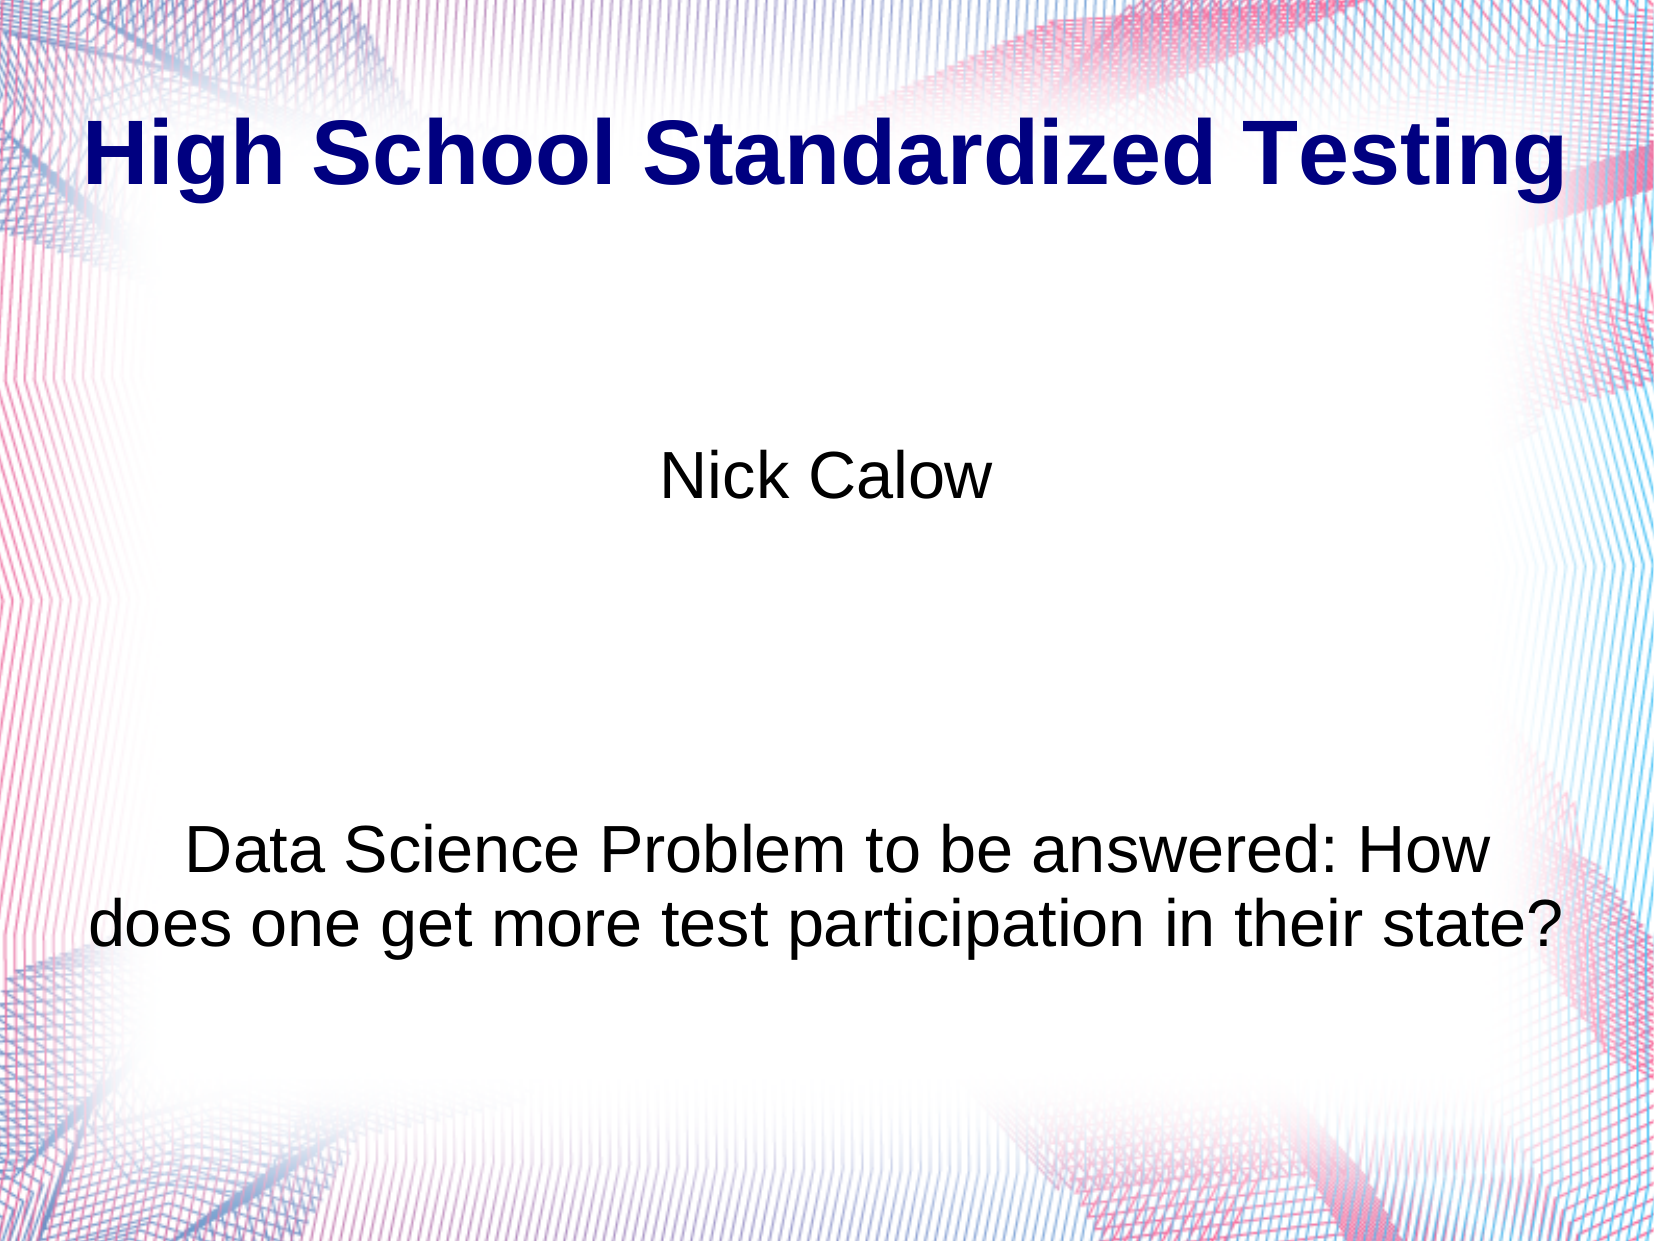

# High School Standardized Testing
Nick Calow
Data Science Problem to be answered: How does one get more test participation in their state?